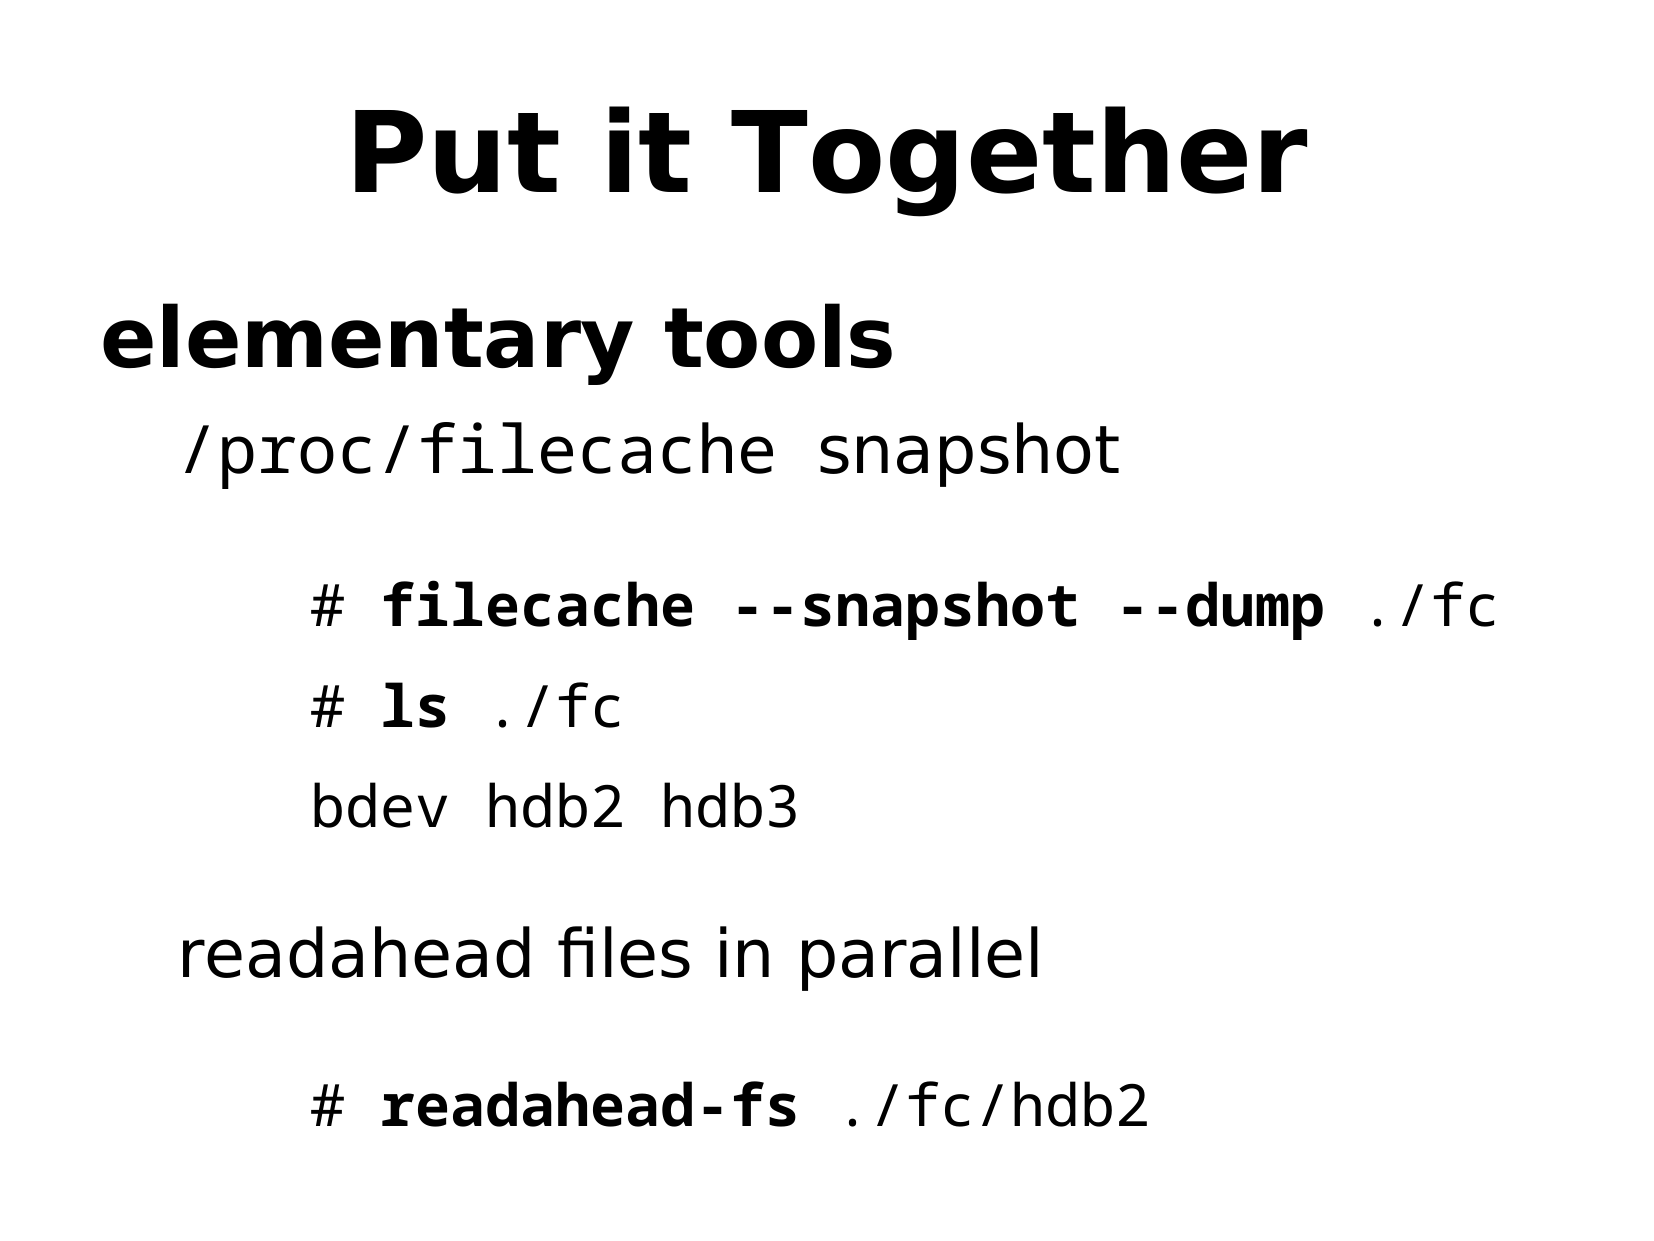

# Put it Together
elementary tools
/proc/filecache snapshot
 # filecache --snapshot --dump ./fc
 # ls ./fc
 bdev hdb2 hdb3
readahead files in parallel
 # readahead-fs ./fc/hdb2